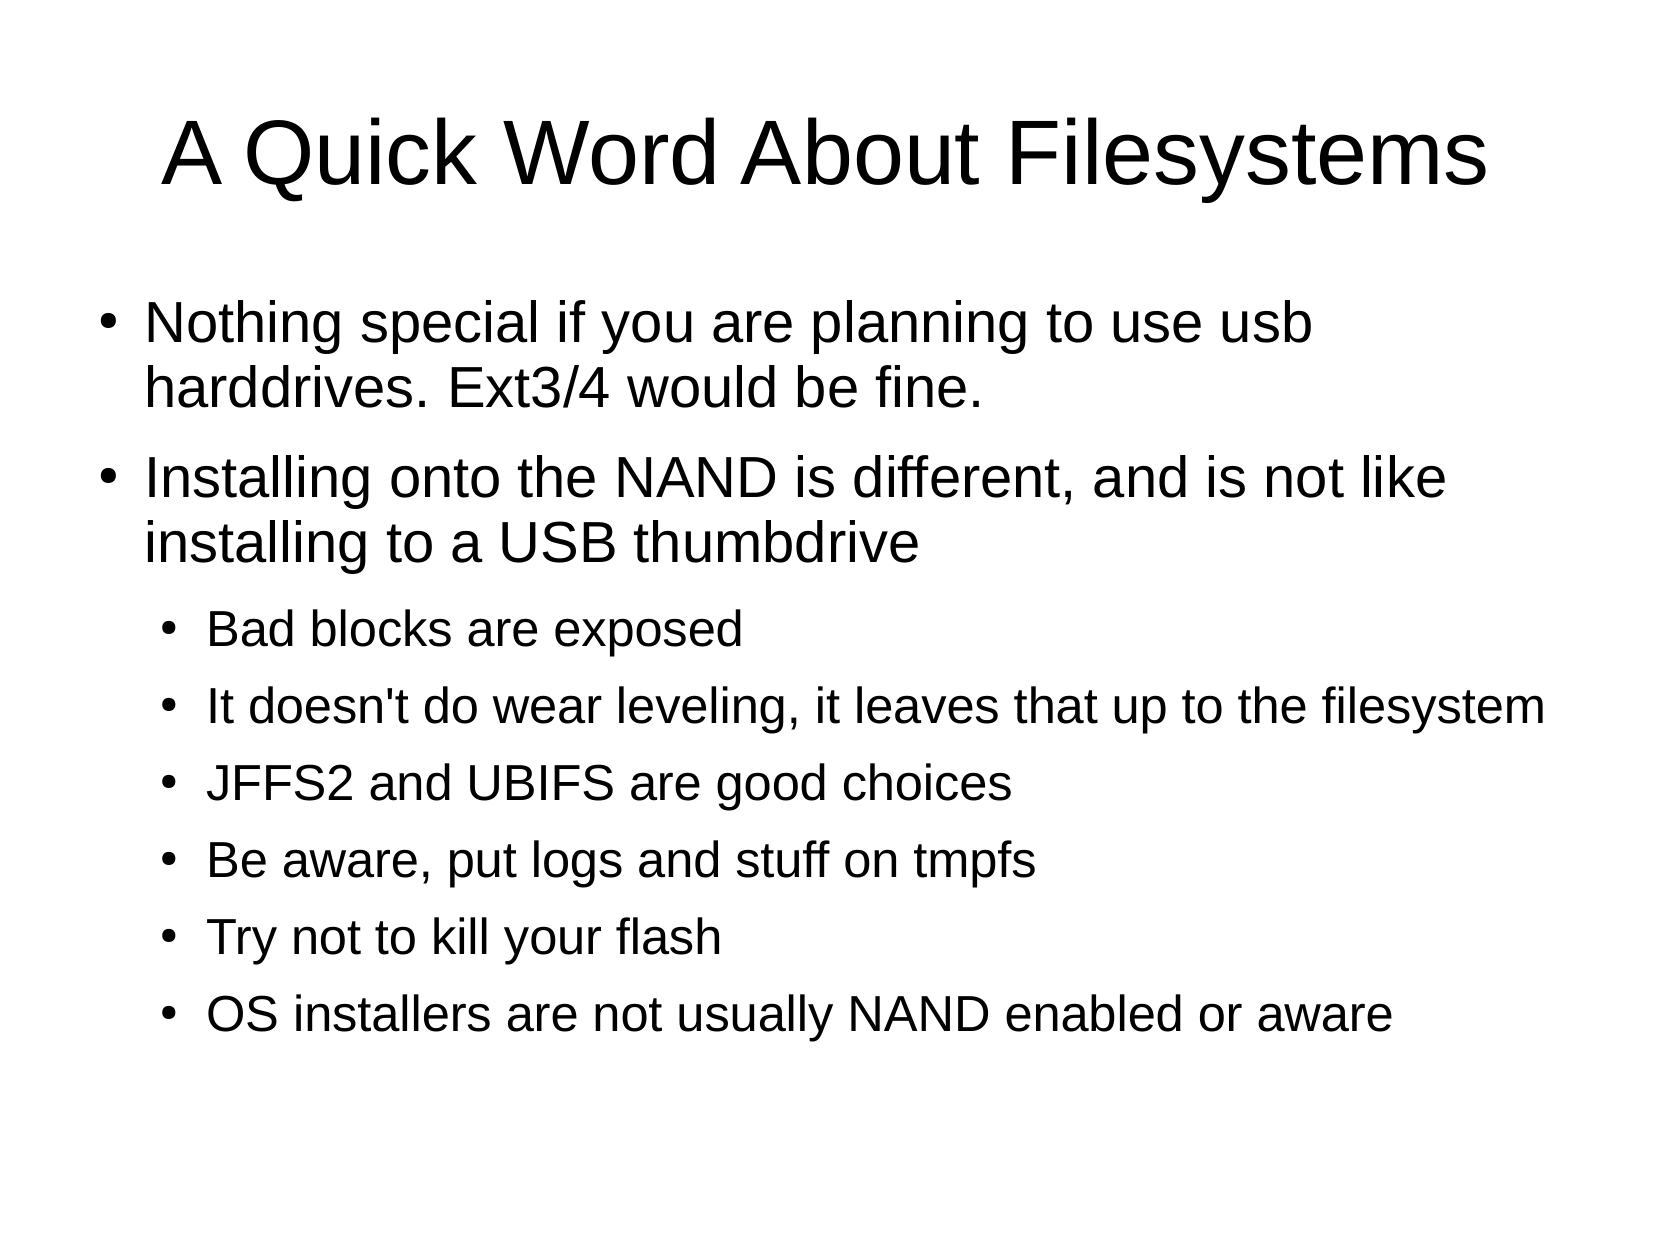

# A Quick Word About Filesystems
Nothing special if you are planning to use usb harddrives. Ext3/4 would be fine.
Installing onto the NAND is different, and is not like installing to a USB thumbdrive
Bad blocks are exposed
It doesn't do wear leveling, it leaves that up to the filesystem
JFFS2 and UBIFS are good choices
Be aware, put logs and stuff on tmpfs
Try not to kill your flash
OS installers are not usually NAND enabled or aware